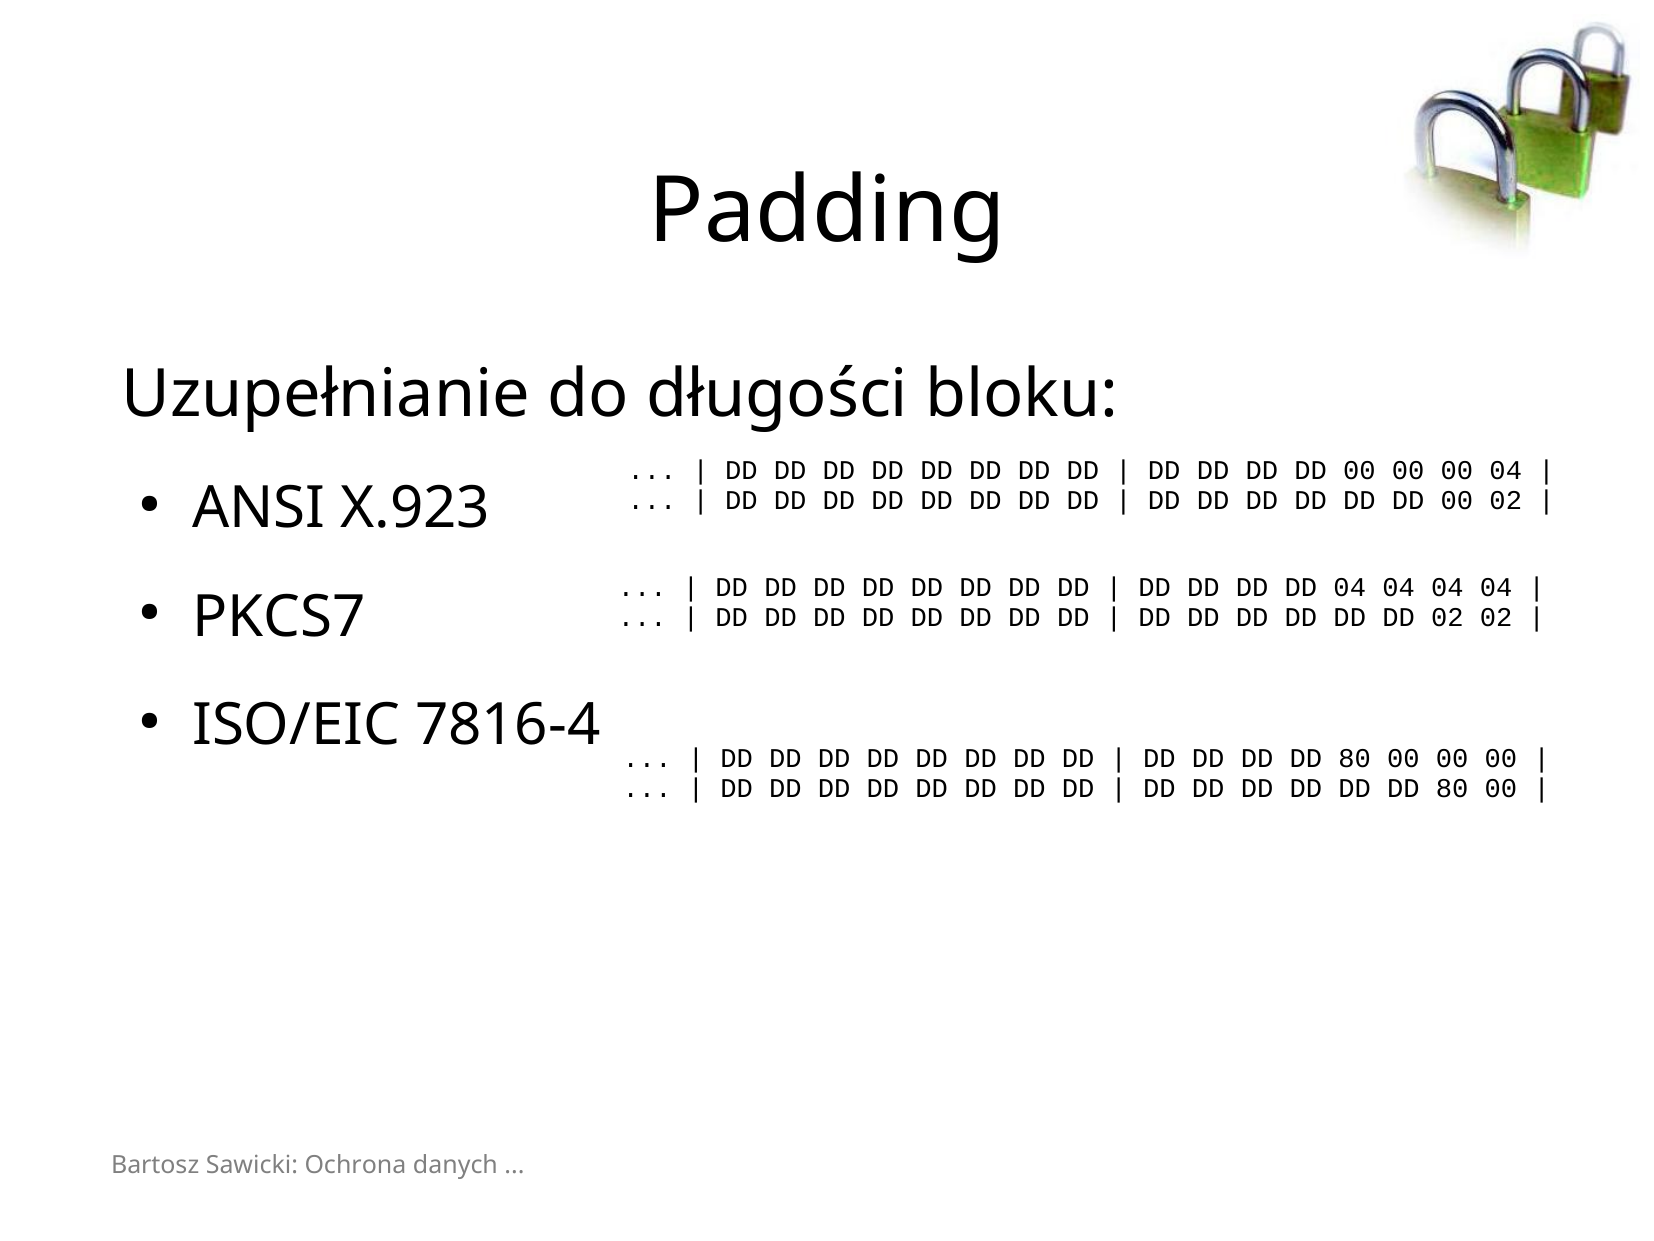

# Padding
Uzupełnianie do długości bloku:
ANSI X.923
PKCS7
ISO/EIC 7816-4
... | DD DD DD DD DD DD DD DD | DD DD DD DD 00 00 00 04 |
... | DD DD DD DD DD DD DD DD | DD DD DD DD DD DD 00 02 |
... | DD DD DD DD DD DD DD DD | DD DD DD DD 04 04 04 04 |
... | DD DD DD DD DD DD DD DD | DD DD DD DD DD DD 02 02 |
... | DD DD DD DD DD DD DD DD | DD DD DD DD 80 00 00 00 |
... | DD DD DD DD DD DD DD DD | DD DD DD DD DD DD 80 00 |